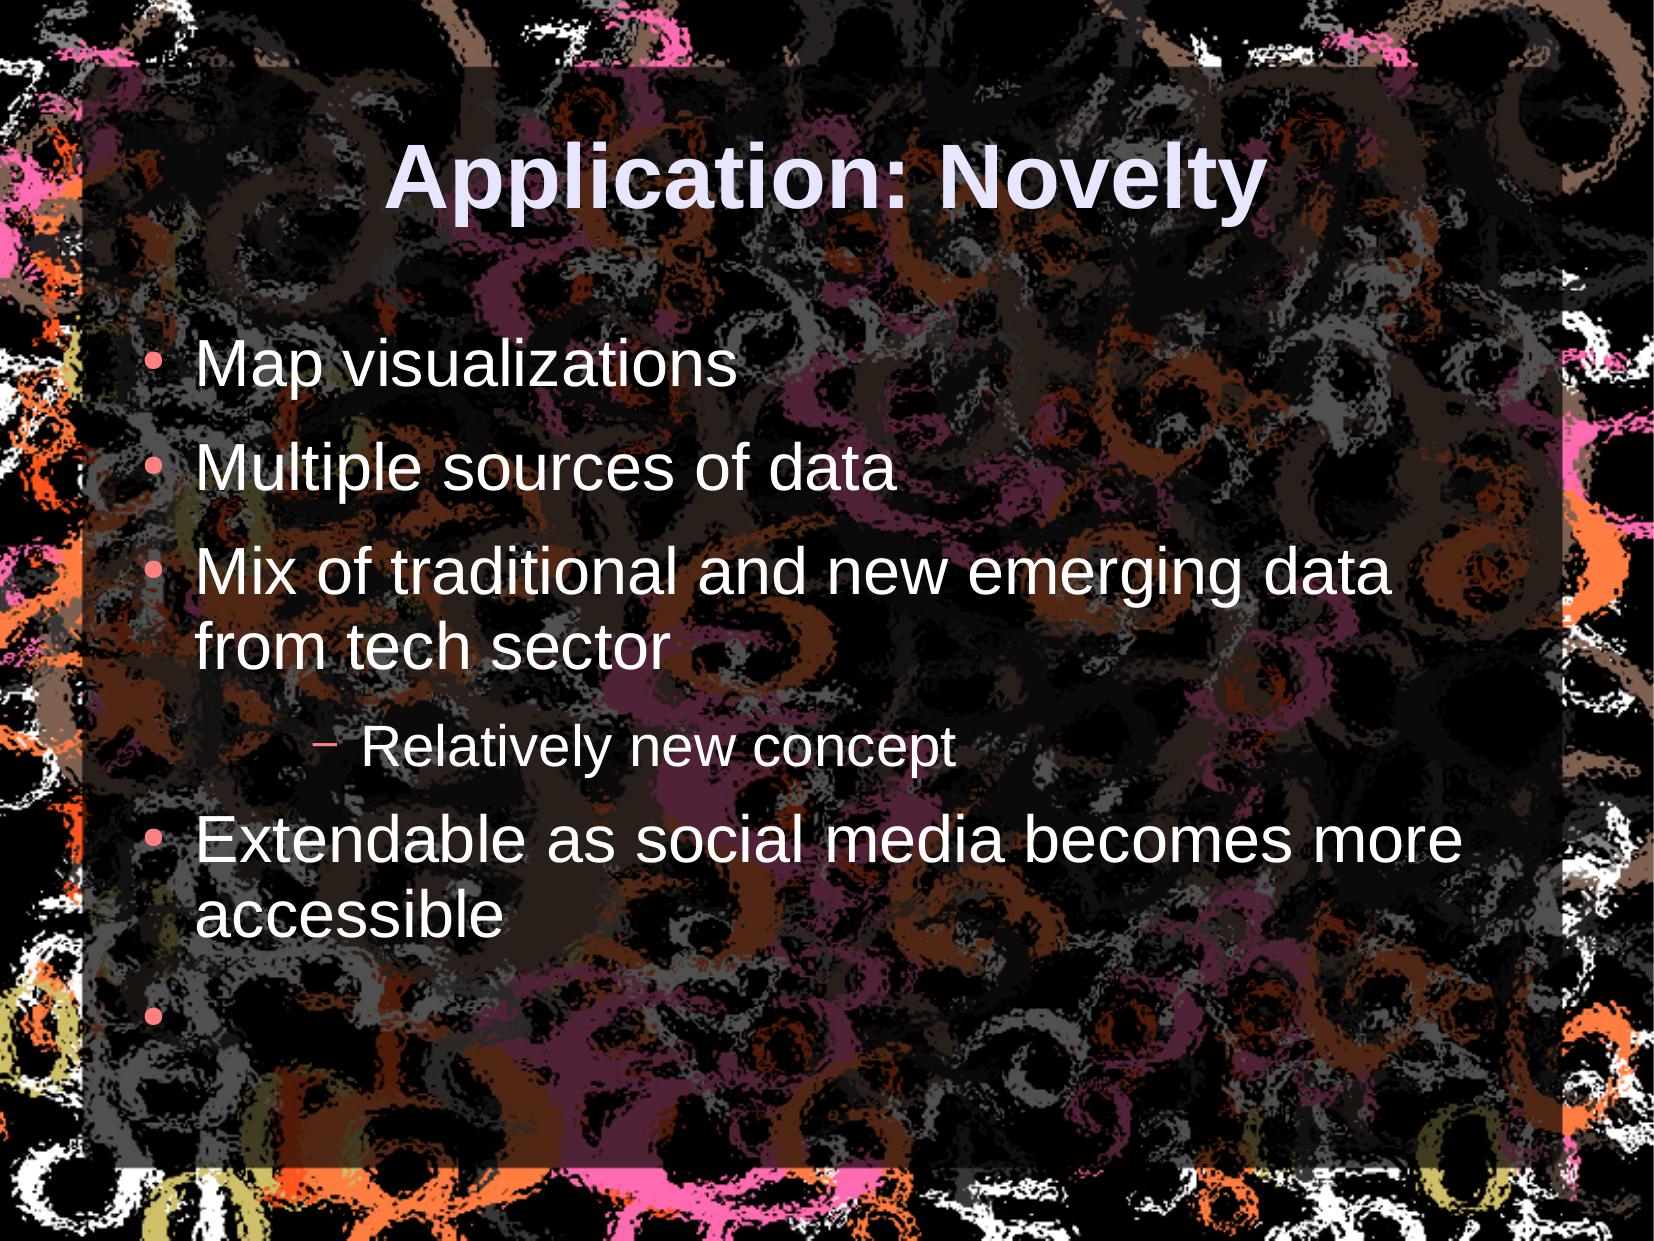

# Application: Novelty
Map visualizations
Multiple sources of data
Mix of traditional and new emerging data from tech sector
Relatively new concept
Extendable as social media becomes more accessible